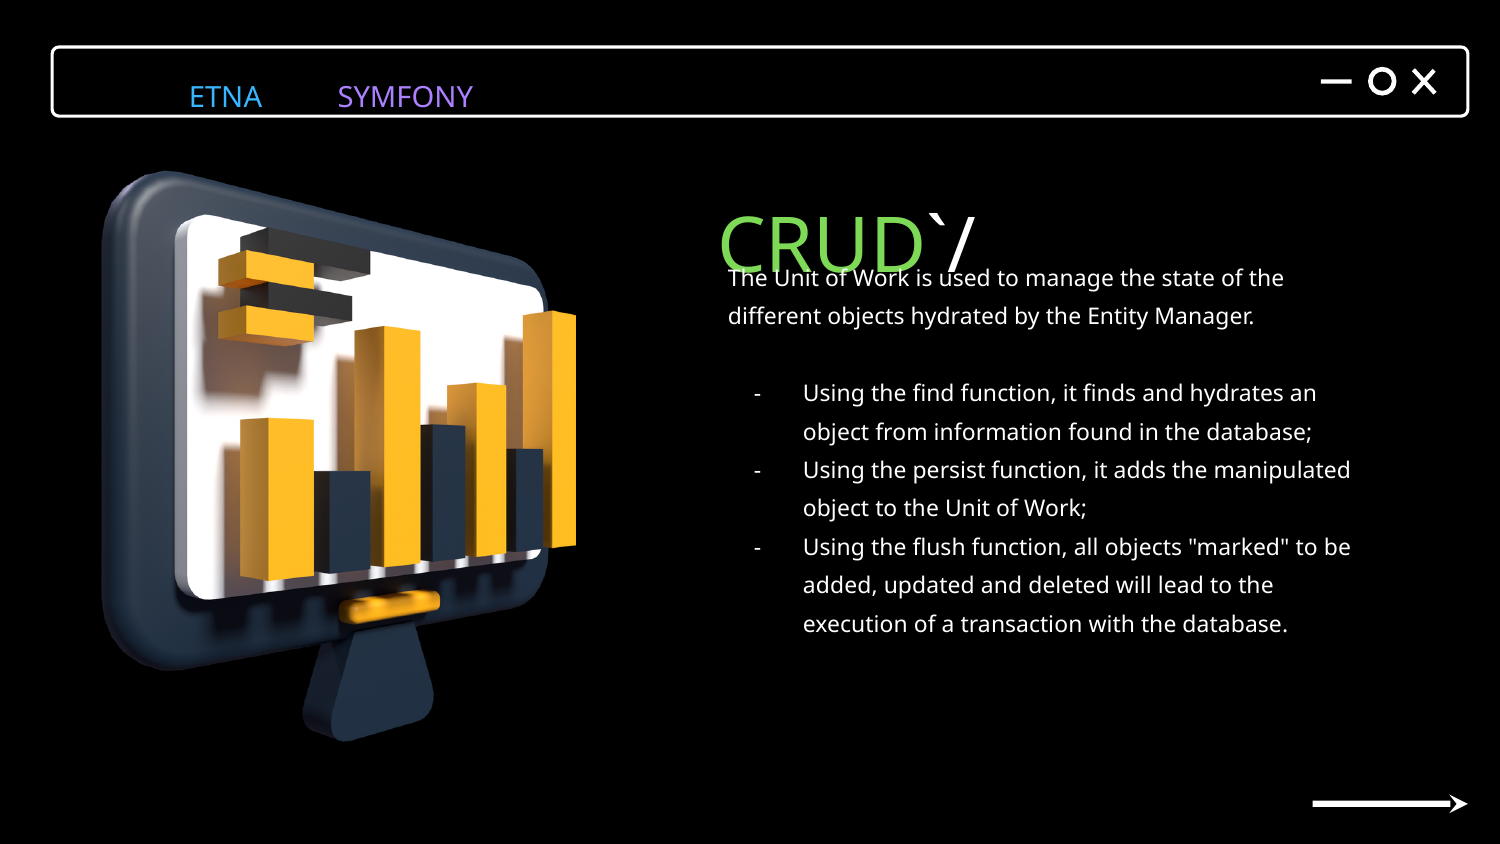

ETNA SYMFONY
CRUD`/
The Unit of Work is used to manage the state of the different objects hydrated by the Entity Manager.
Using the find function, it finds and hydrates an object from information found in the database;
Using the persist function, it adds the manipulated object to the Unit of Work;
Using the flush function, all objects "marked" to be added, updated and deleted will lead to the execution of a transaction with the database.